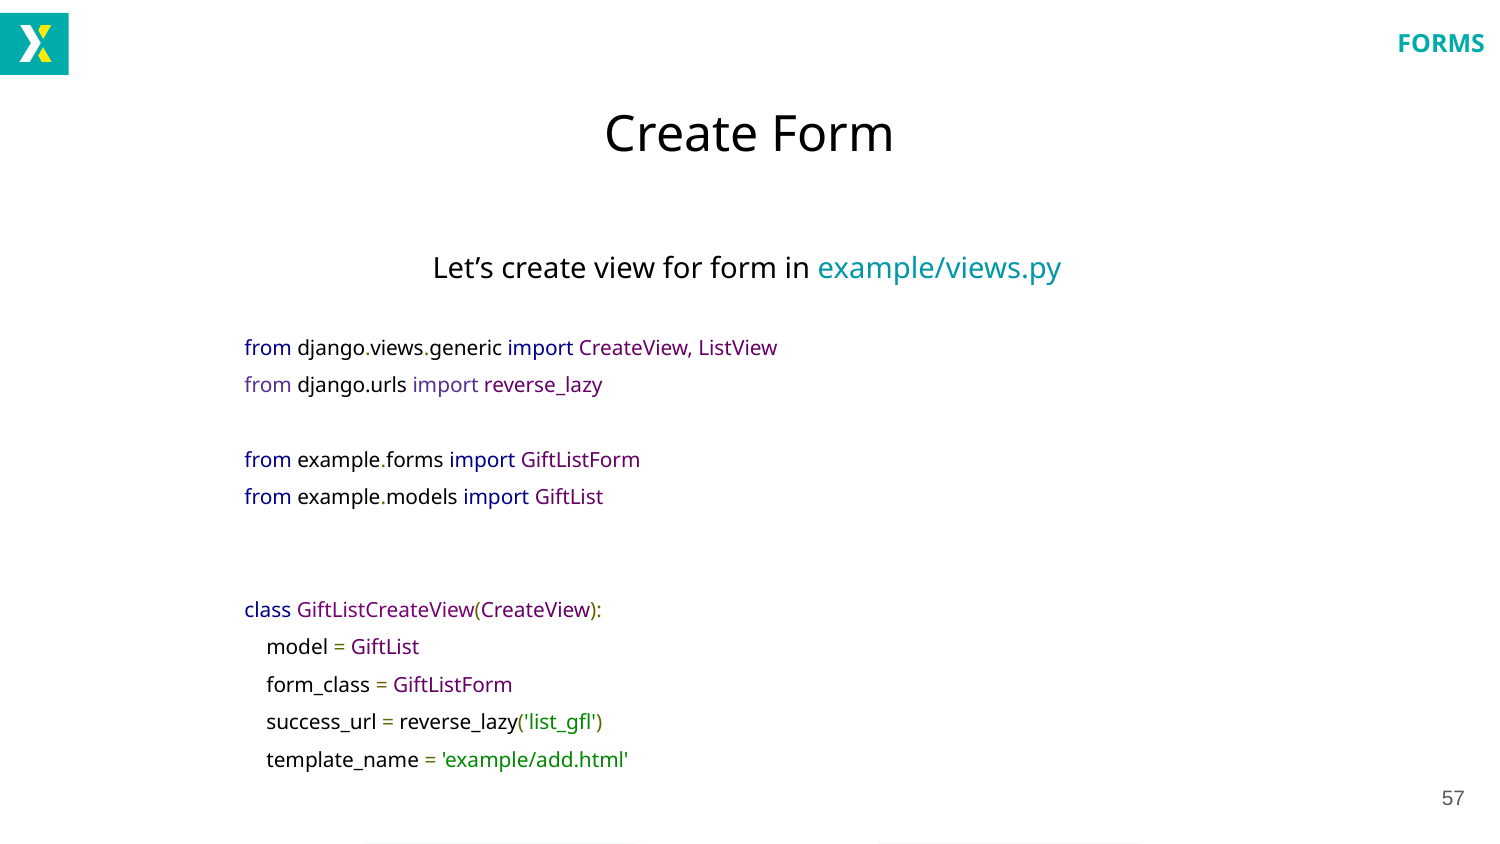

Create Form
Let’s create view for form in example/views.py
from django.views.generic import CreateView, ListView
from django.urls import reverse_lazy
from example.forms import GiftListForm
from example.models import GiftList
class GiftListCreateView(CreateView):
 model = GiftList
 form_class = GiftListForm
 success_url = reverse_lazy('list_gfl')
 template_name = 'example/add.html'